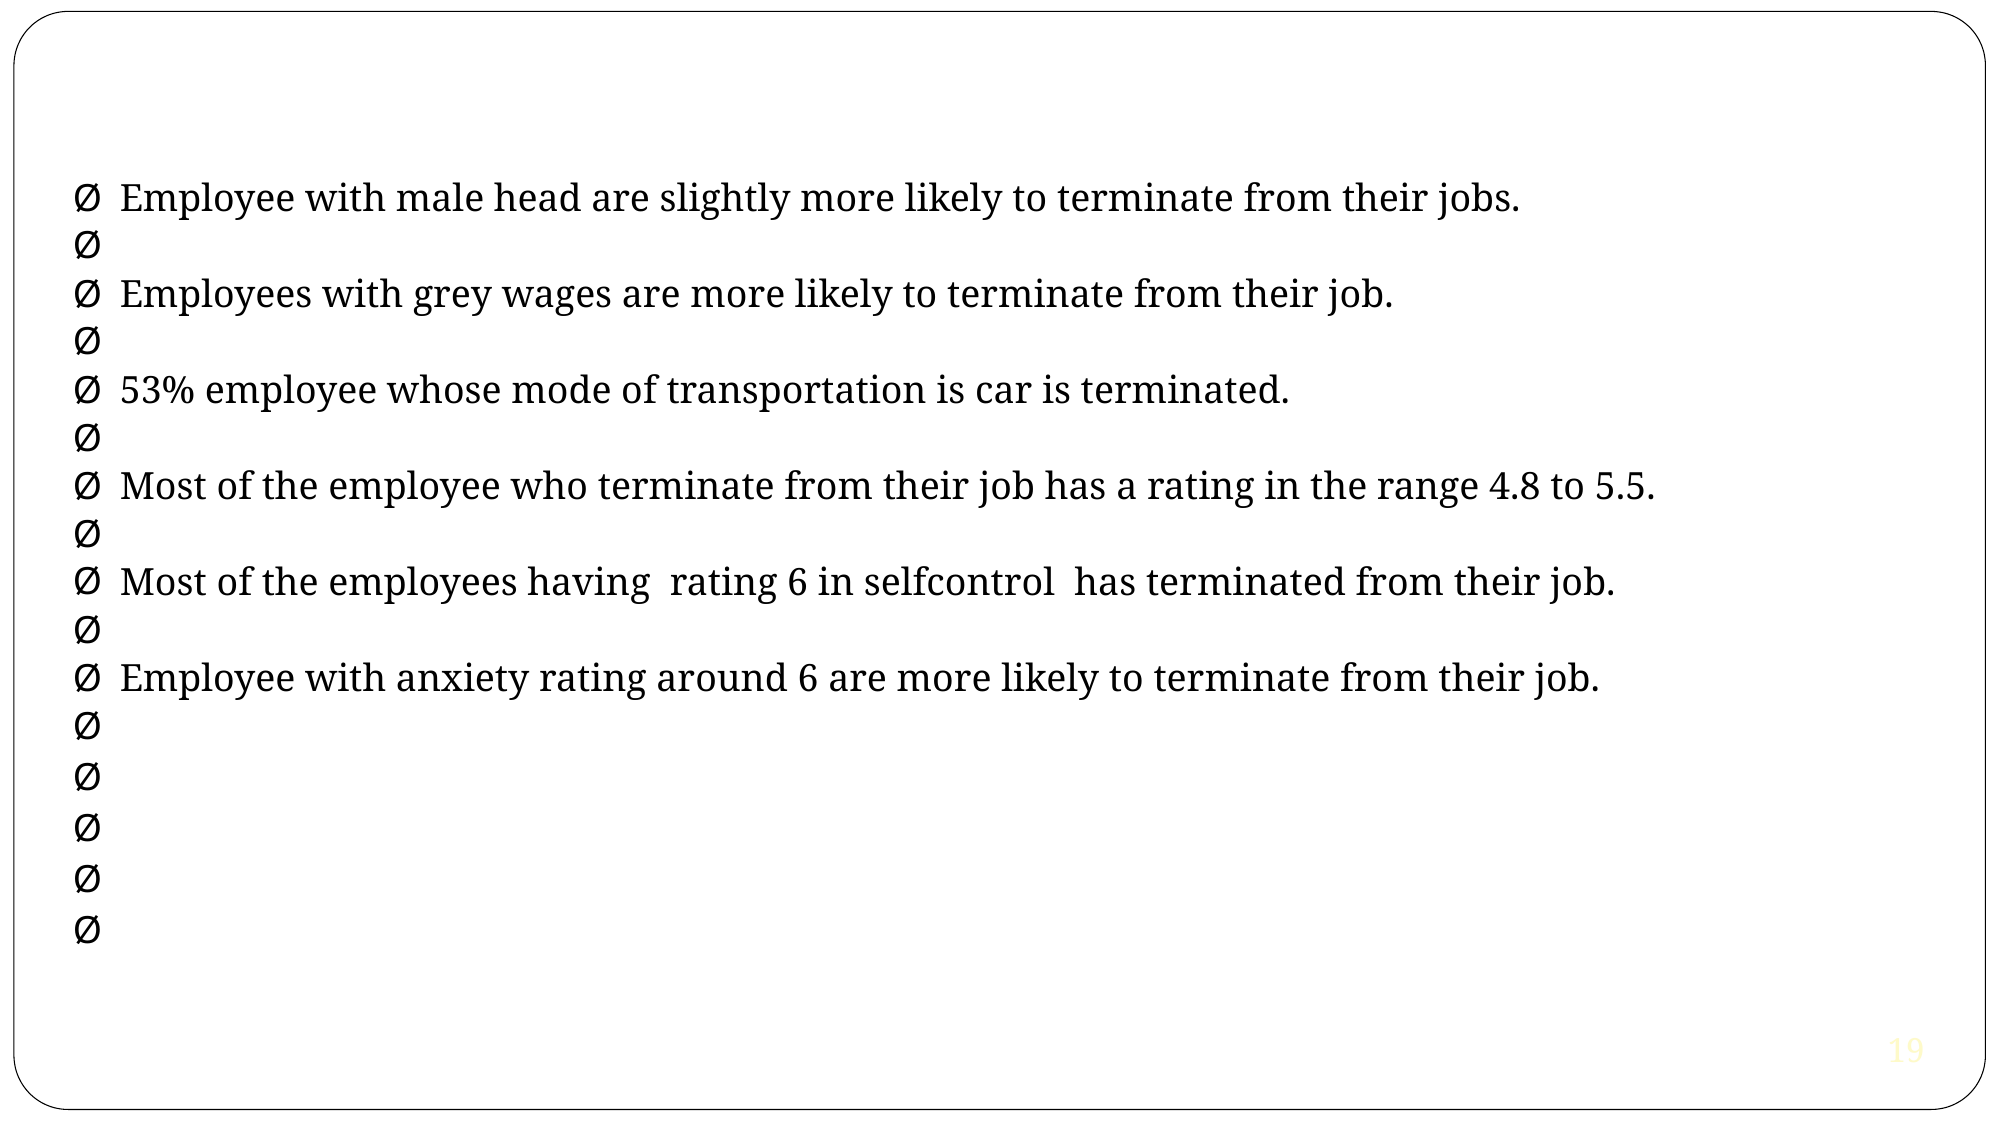

Employee with male head are slightly more likely to terminate from their jobs.
Employees with grey wages are more likely to terminate from their job.
53% employee whose mode of transportation is car is terminated.
Most of the employee who terminate from their job has a rating in the range 4.8 to 5.5.
Most of the employees having  rating 6 in selfcontrol  has terminated from their job.
Employee with anxiety rating around 6 are more likely to terminate from their job.